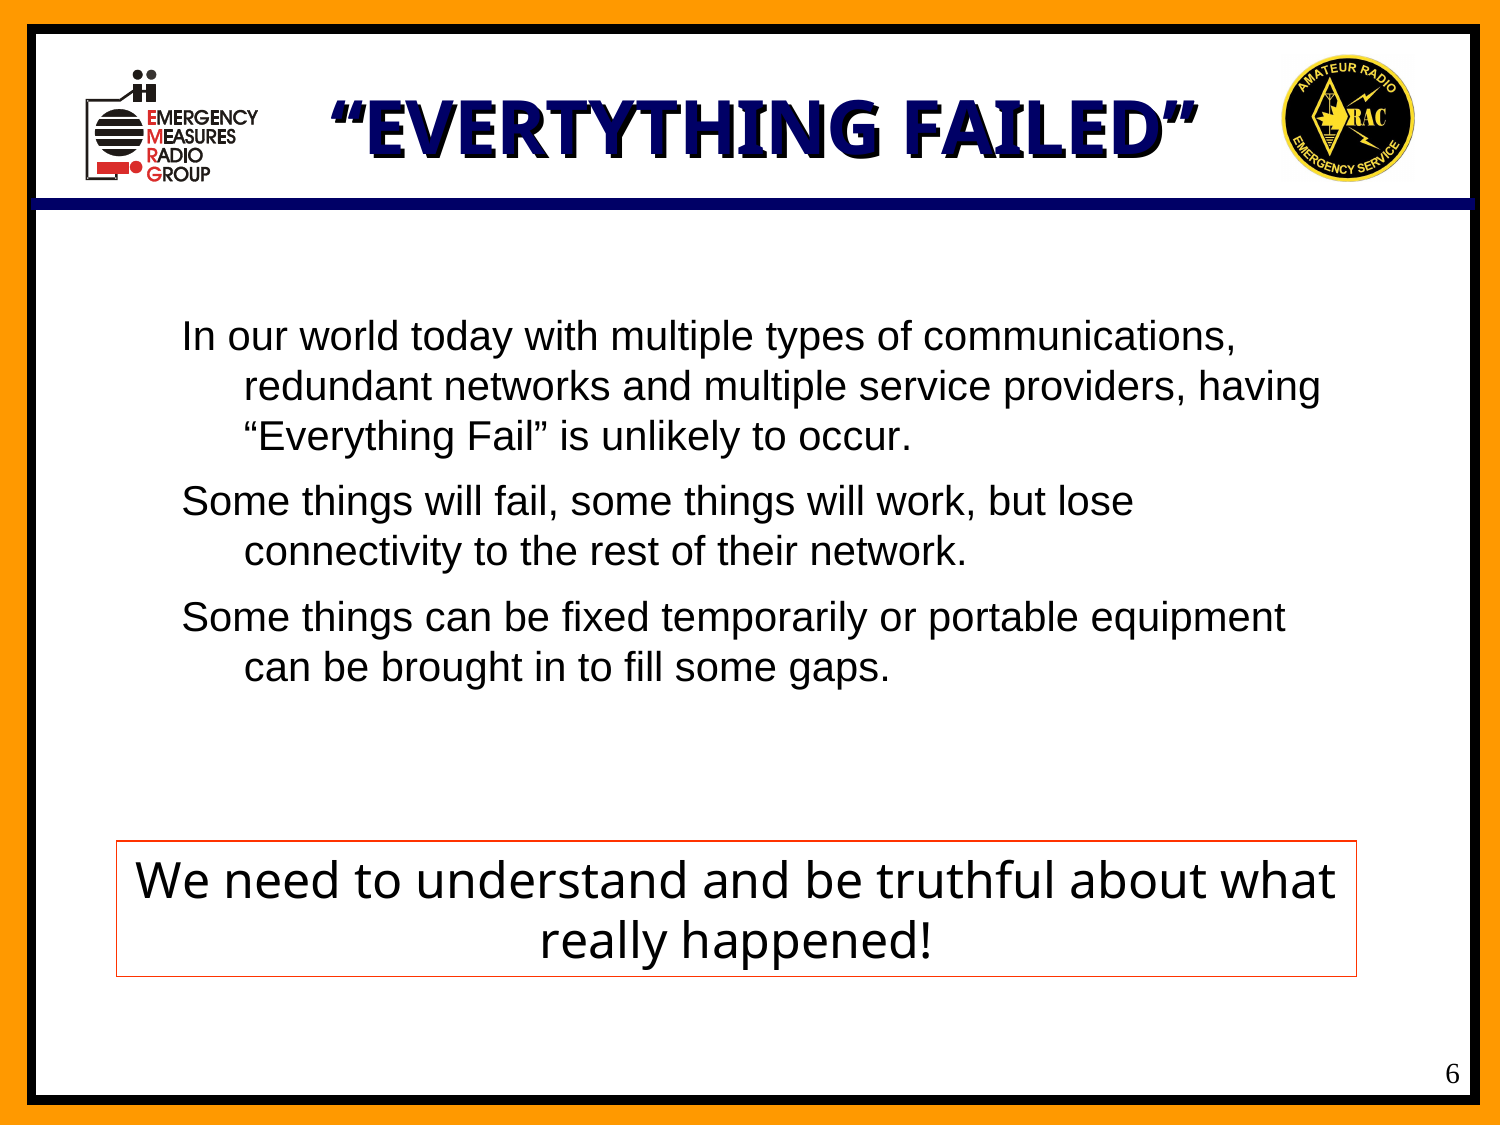

“EVERTYTHING FAILED”
In our world today with multiple types of communications, redundant networks and multiple service providers, having “Everything Fail” is unlikely to occur.
Some things will fail, some things will work, but lose connectivity to the rest of their network.
Some things can be fixed temporarily or portable equipment can be brought in to fill some gaps.
We need to understand and be truthful about what really happened!
6